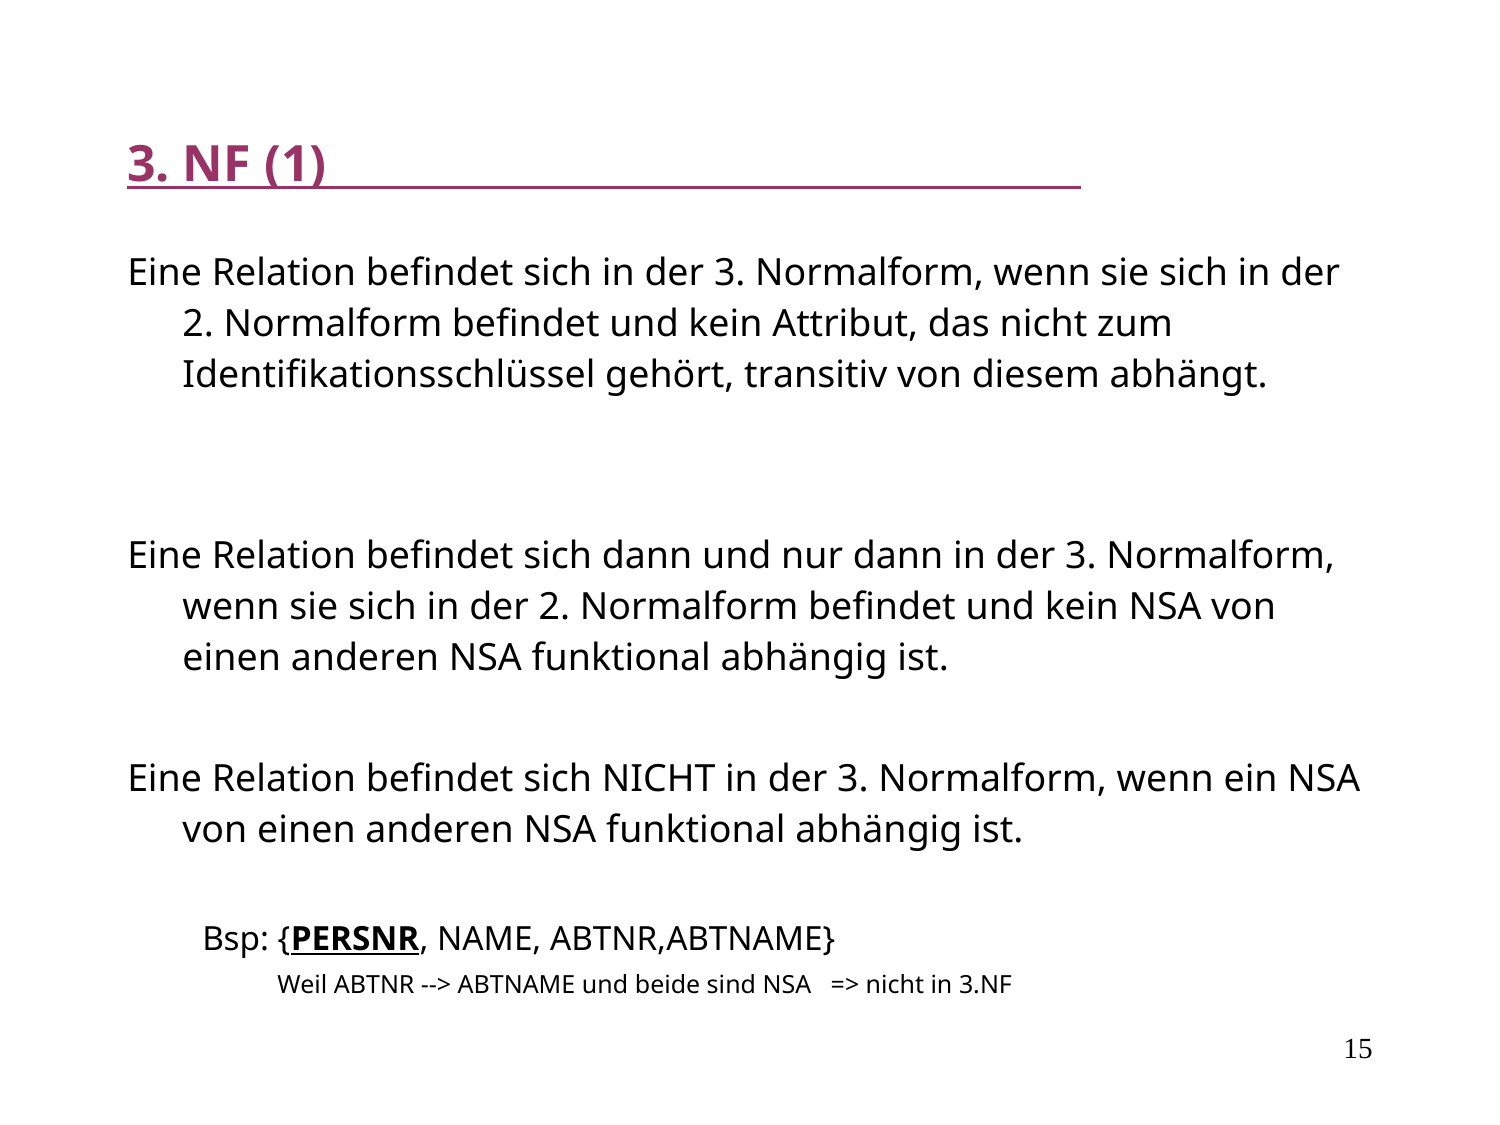

# 3. NF (1)
Eine Relation befindet sich in der 3. Normalform, wenn sie sich in der 2. Normalform befindet und kein Attribut, das nicht zum Identifikationsschlüssel gehört, transitiv von diesem abhängt.
Eine Relation befindet sich dann und nur dann in der 3. Normalform, wenn sie sich in der 2. Normalform befindet und kein NSA von einen anderen NSA funktional abhängig ist.
Eine Relation befindet sich NICHT in der 3. Normalform, wenn ein NSA von einen anderen NSA funktional abhängig ist.
Bsp: {PERSNR, NAME, ABTNR,ABTNAME}
Weil ABTNR --> ABTNAME und beide sind NSA => nicht in 3.NF
15